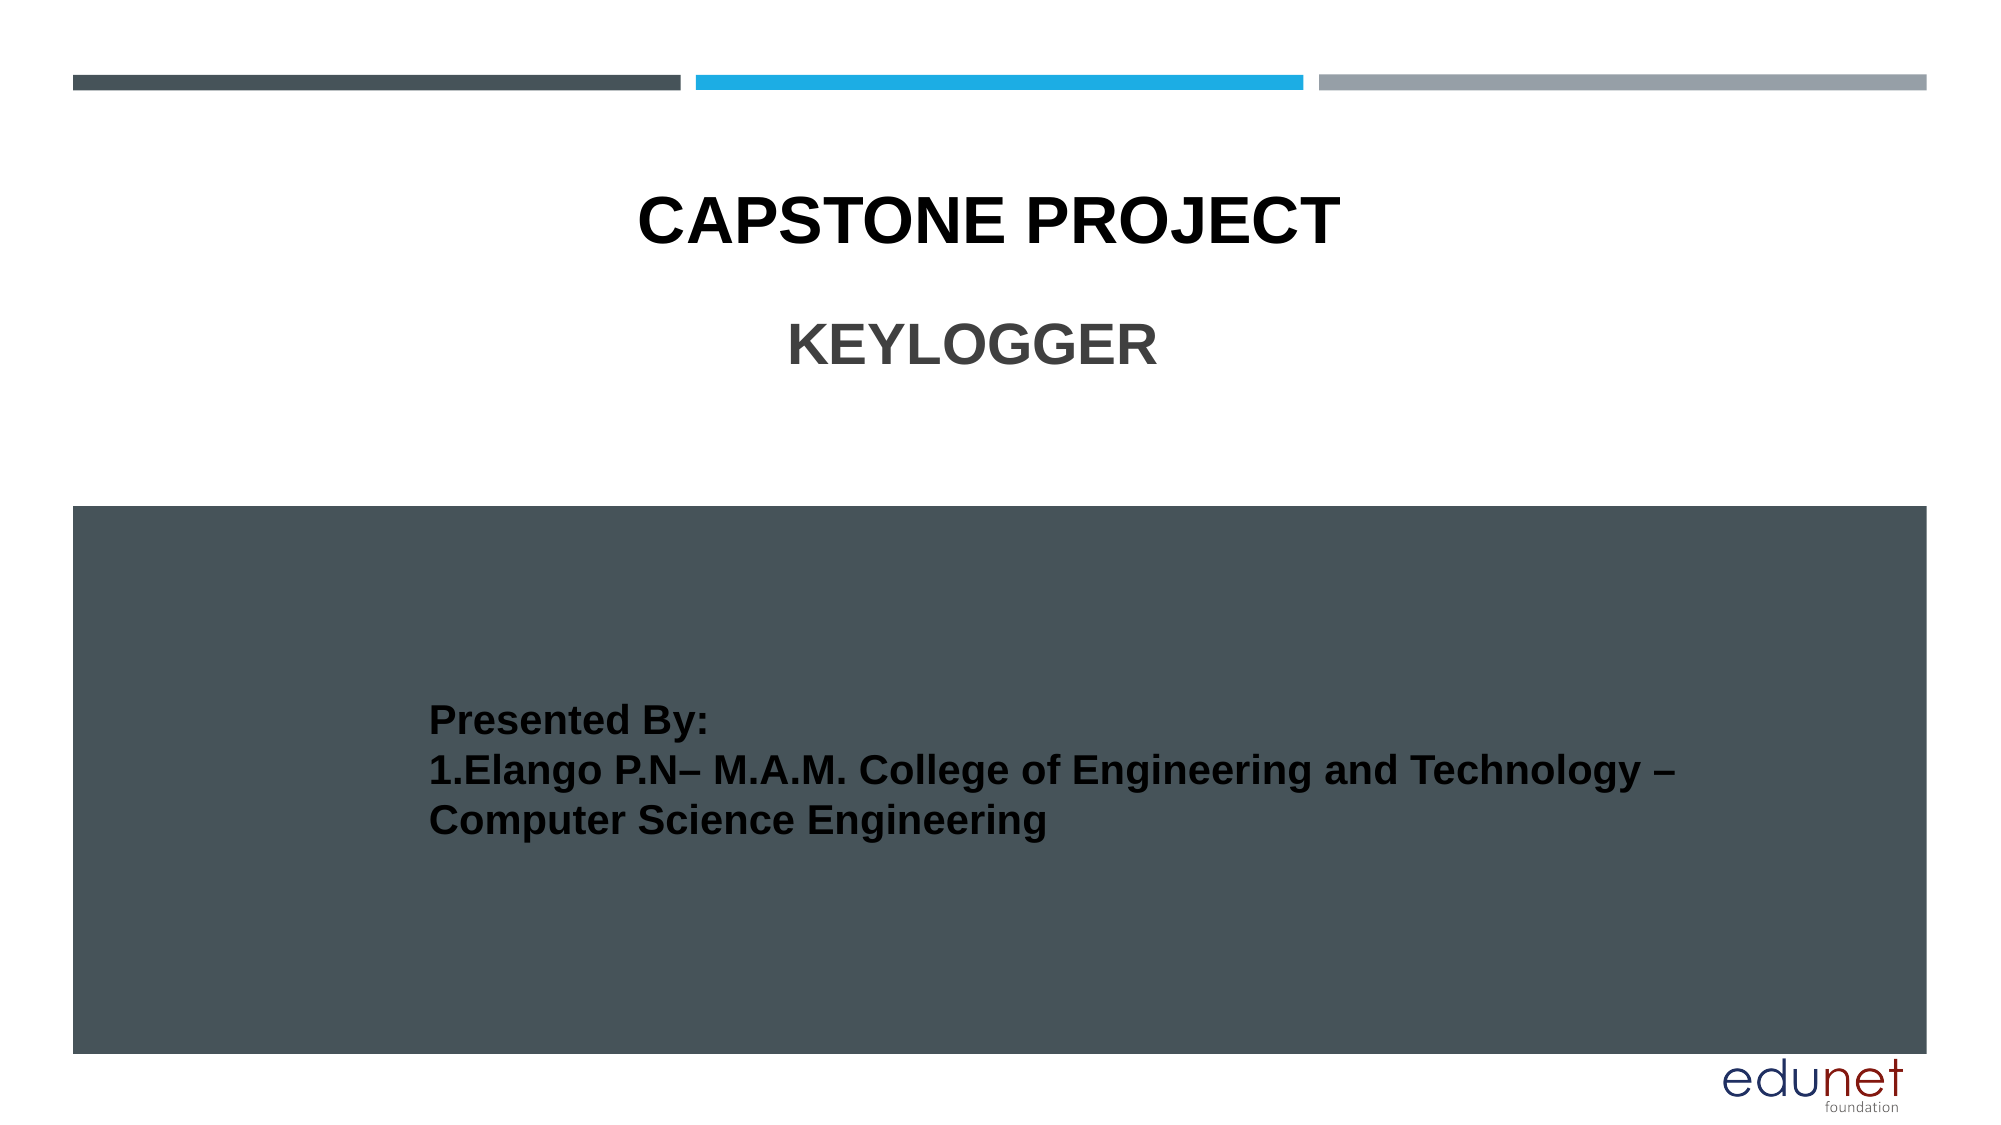

CAPSTONE PROJECT
# KEYLOGGER
Presented By:
1.Elango P.N– M.A.M. College of Engineering and Technology – Computer Science Engineering